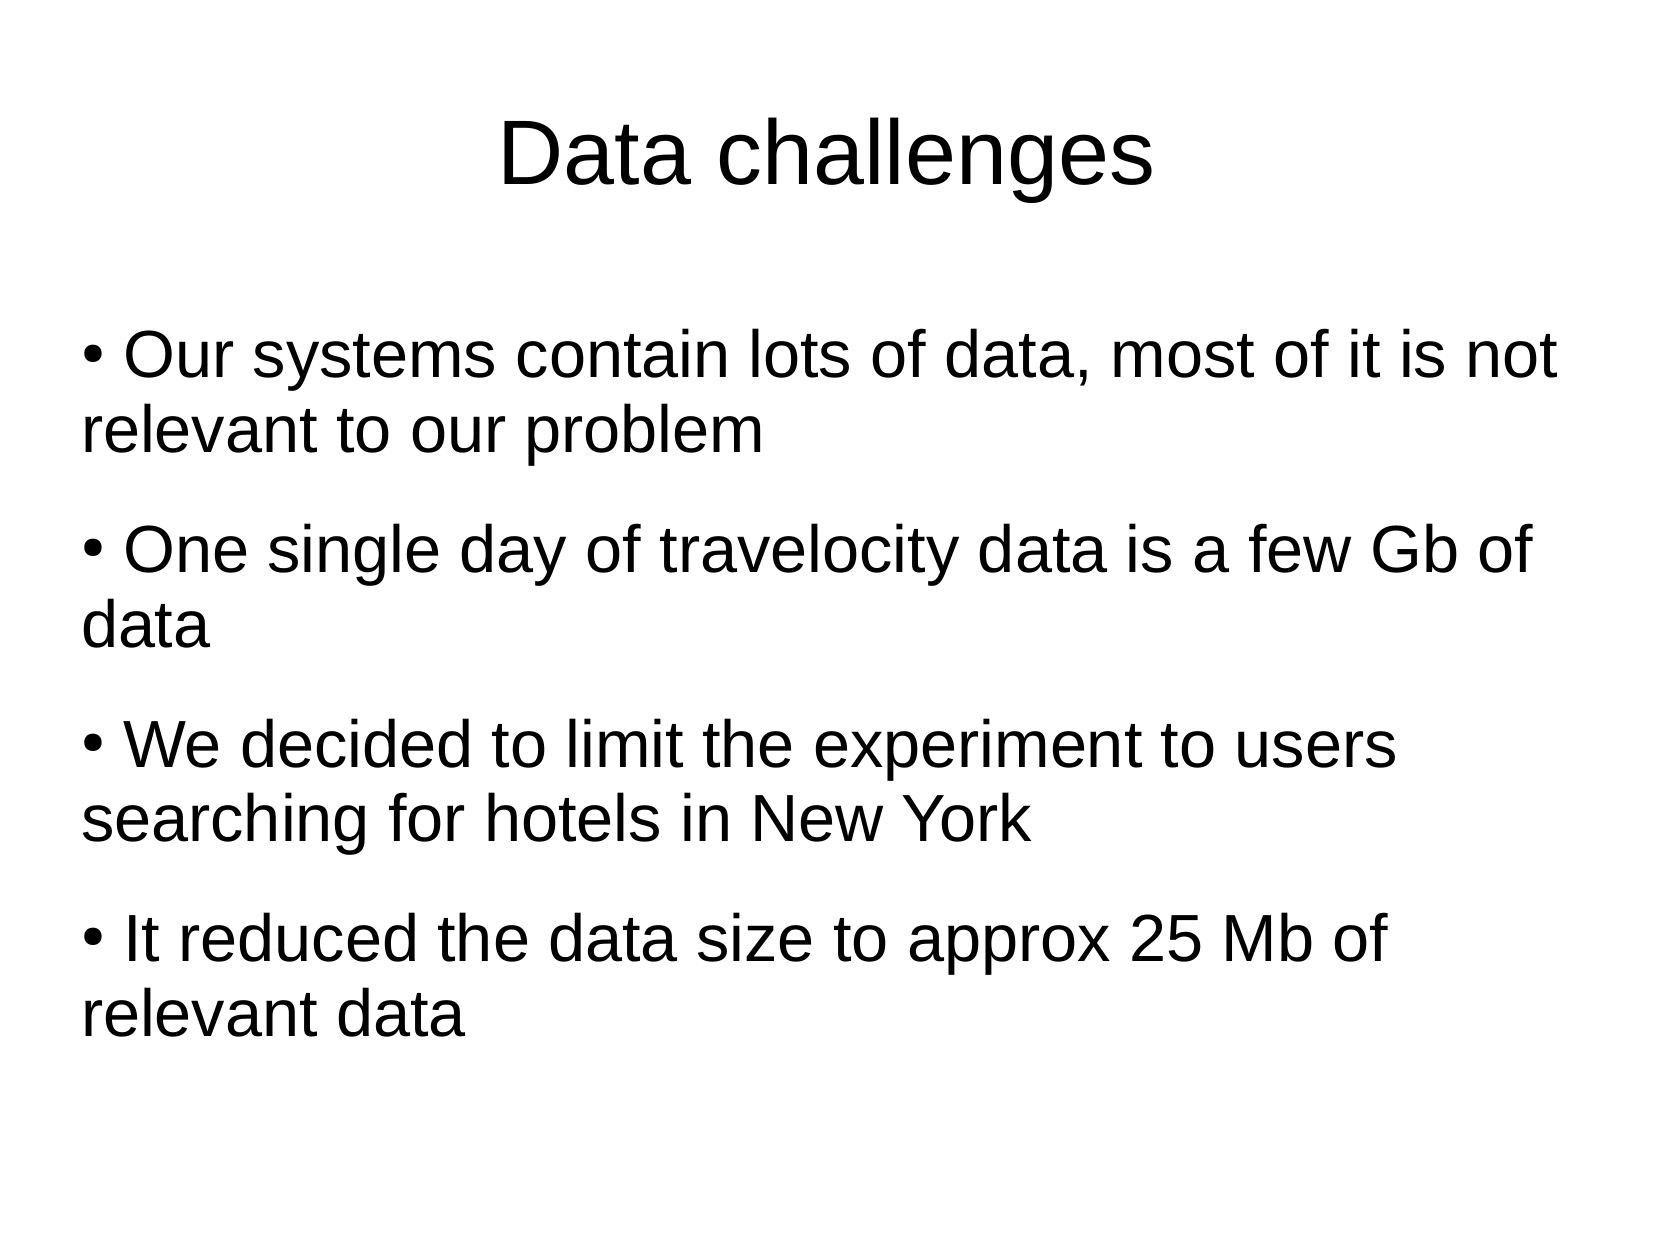

# Data challenges
 Our systems contain lots of data, most of it is not relevant to our problem
 One single day of travelocity data is a few Gb of data
 We decided to limit the experiment to users searching for hotels in New York
 It reduced the data size to approx 25 Mb of relevant data